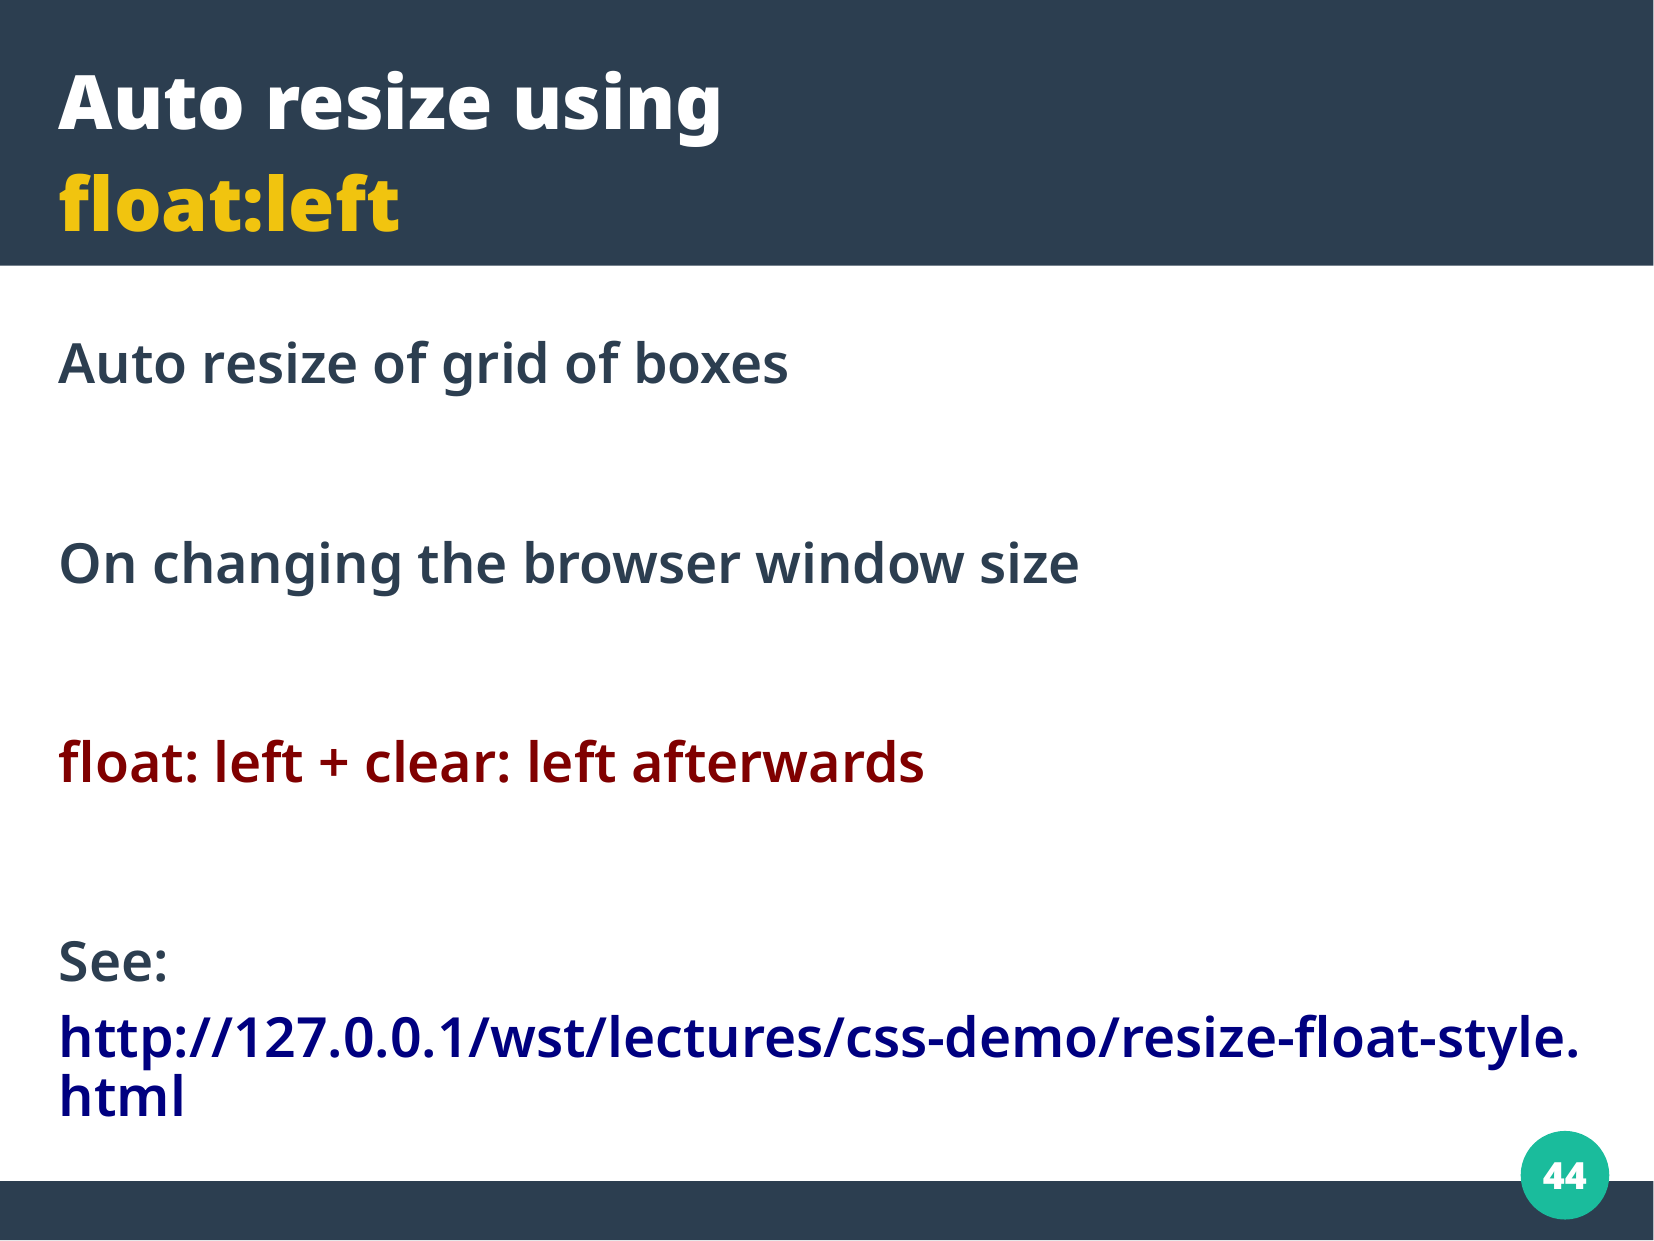

# Auto resize using float:left
Auto resize of grid of boxes
On changing the browser window size
float: left + clear: left afterwards
See: http://127.0.0.1/wst/lectures/css-demo/resize-float-style.html
44